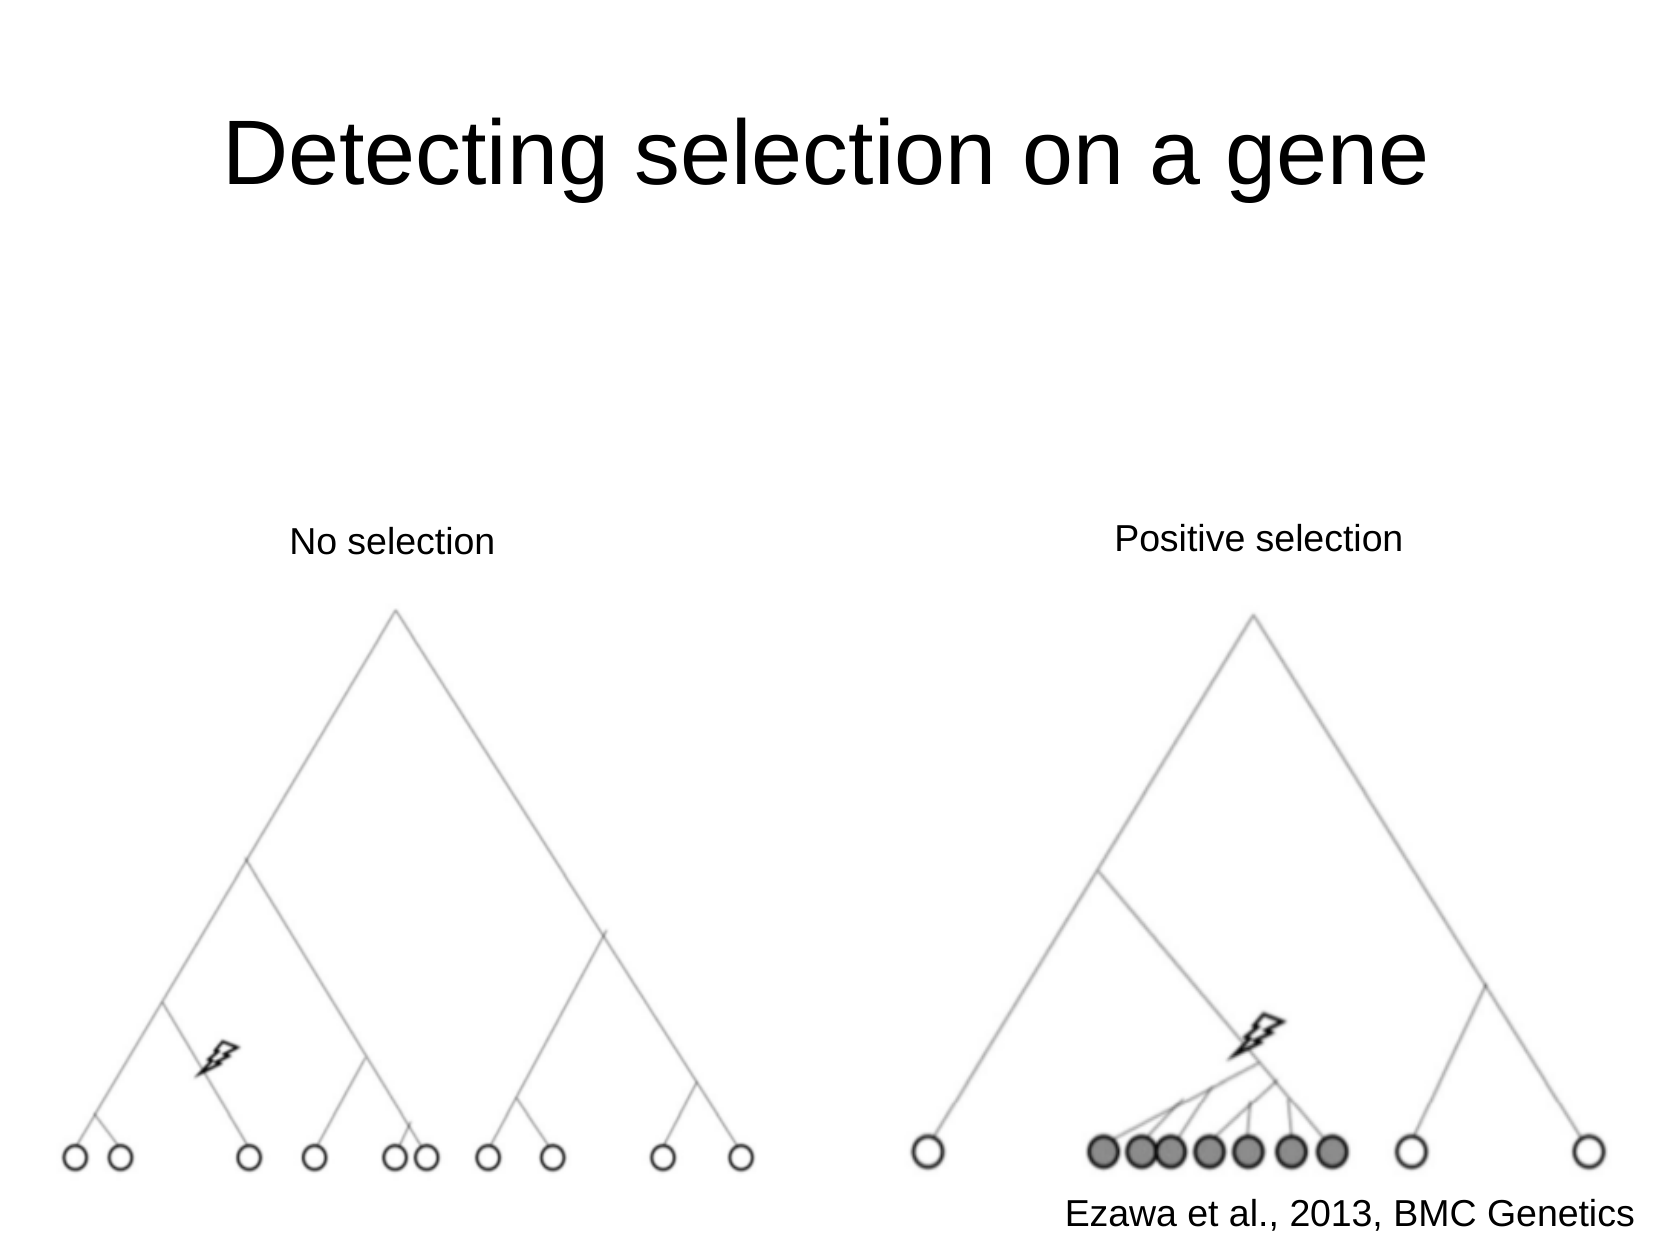

# Detecting selection on a gene
Positive selection
No selection
Ezawa et al., 2013, BMC Genetics